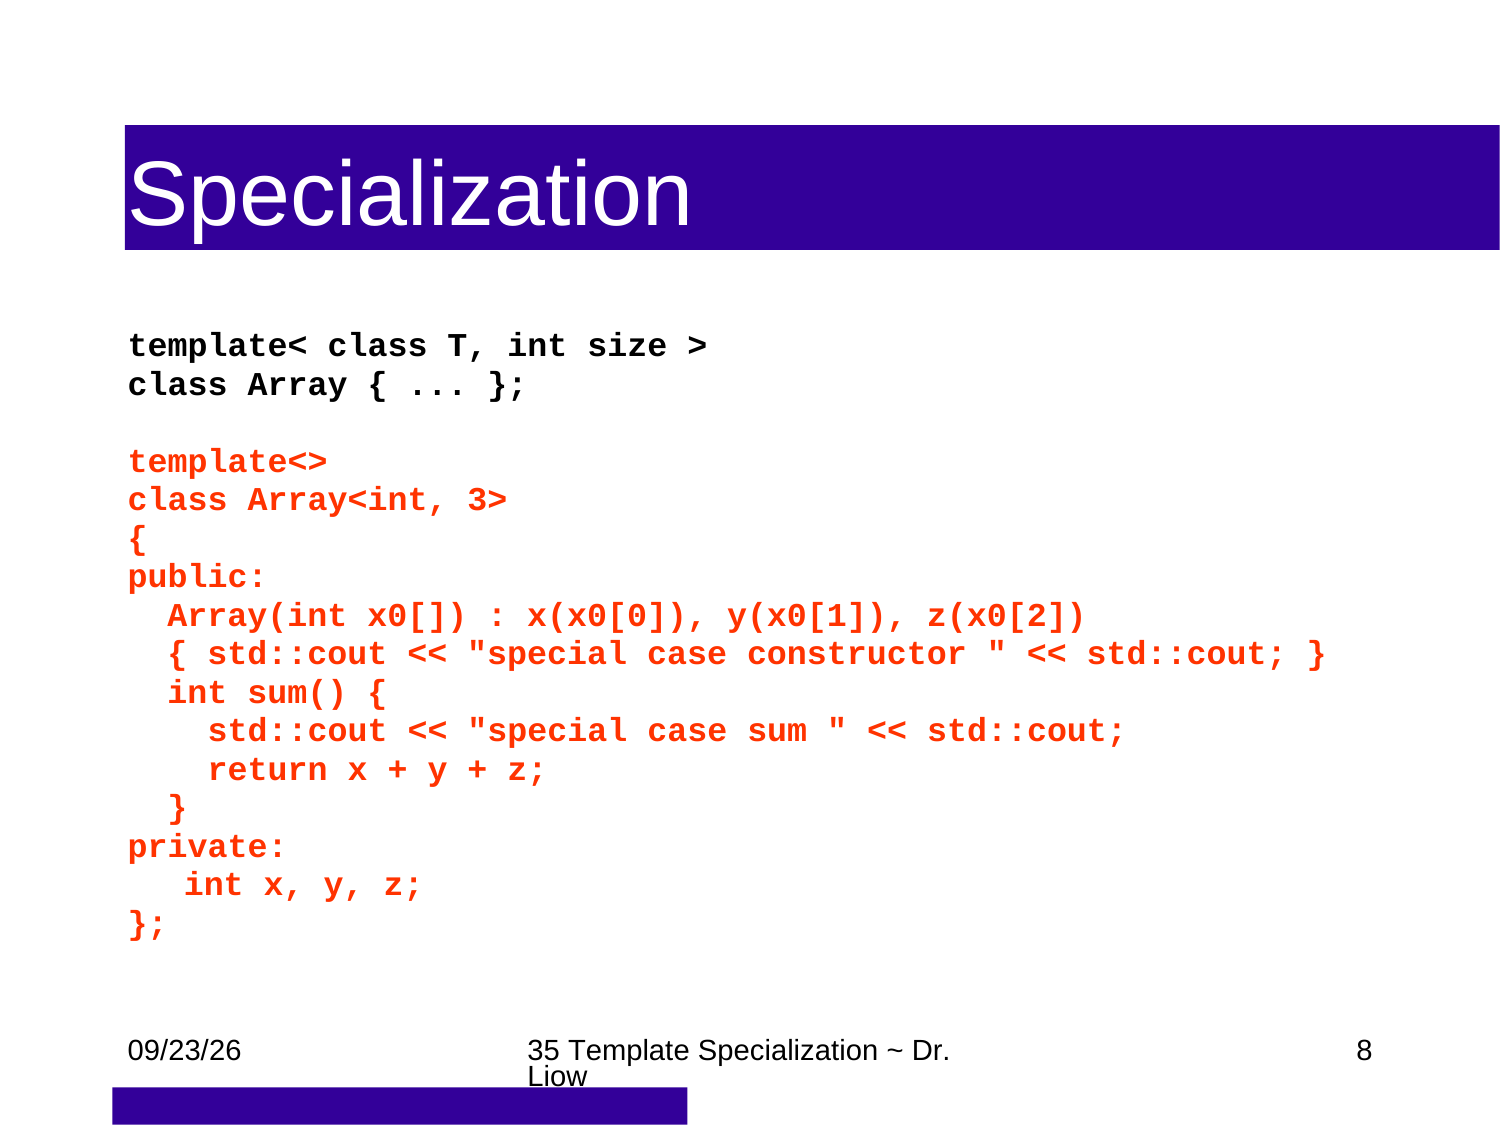

# Specialization
template< class T, int size >
class Array { ... };
template<>
class Array<int, 3>
{
public:
 Array(int x0[]) : x(x0[0]), y(x0[1]), z(x0[2])
 { std::cout << "special case constructor " << std::cout; }
 int sum() {
 std::cout << "special case sum " << std::cout;
 return x + y + z;
 }
private:
	int x, y, z;
};
35 Template Specialization ~ Dr. Liow
8